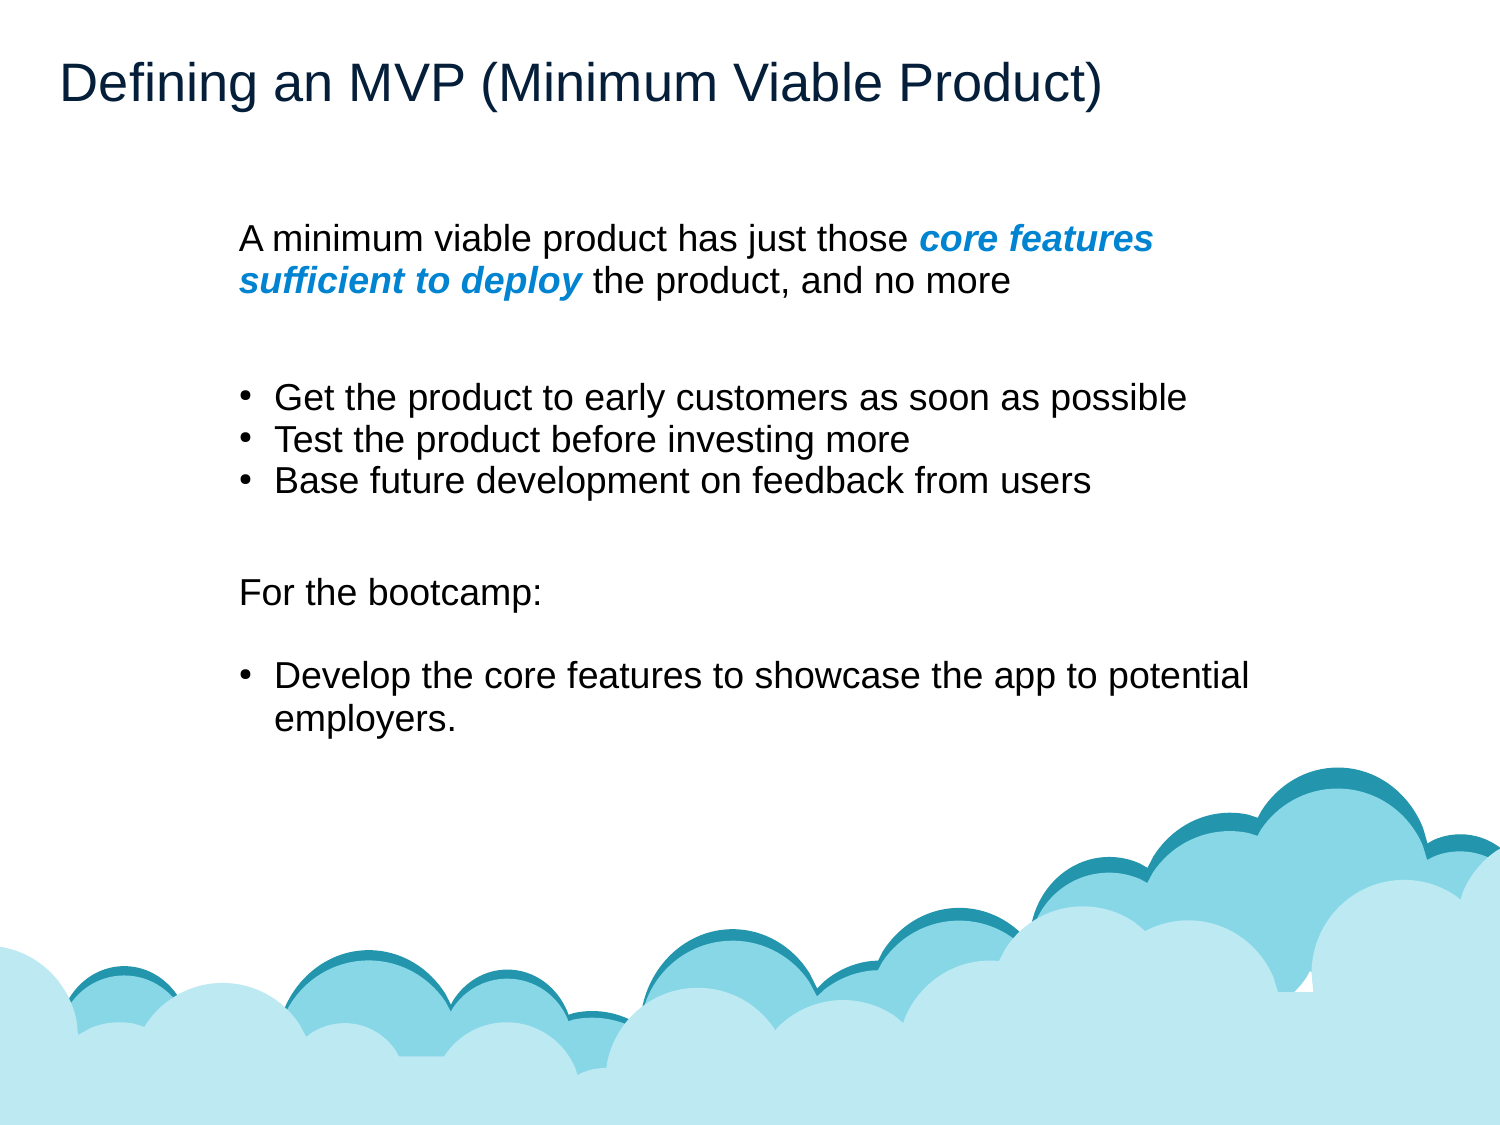

Defining an MVP (Minimum Viable Product)
A minimum viable product has just those core features sufficient to deploy the product, and no more
Get the product to early customers as soon as possible
Test the product before investing more
Base future development on feedback from users
For the bootcamp:
Develop the core features to showcase the app to potential employers.